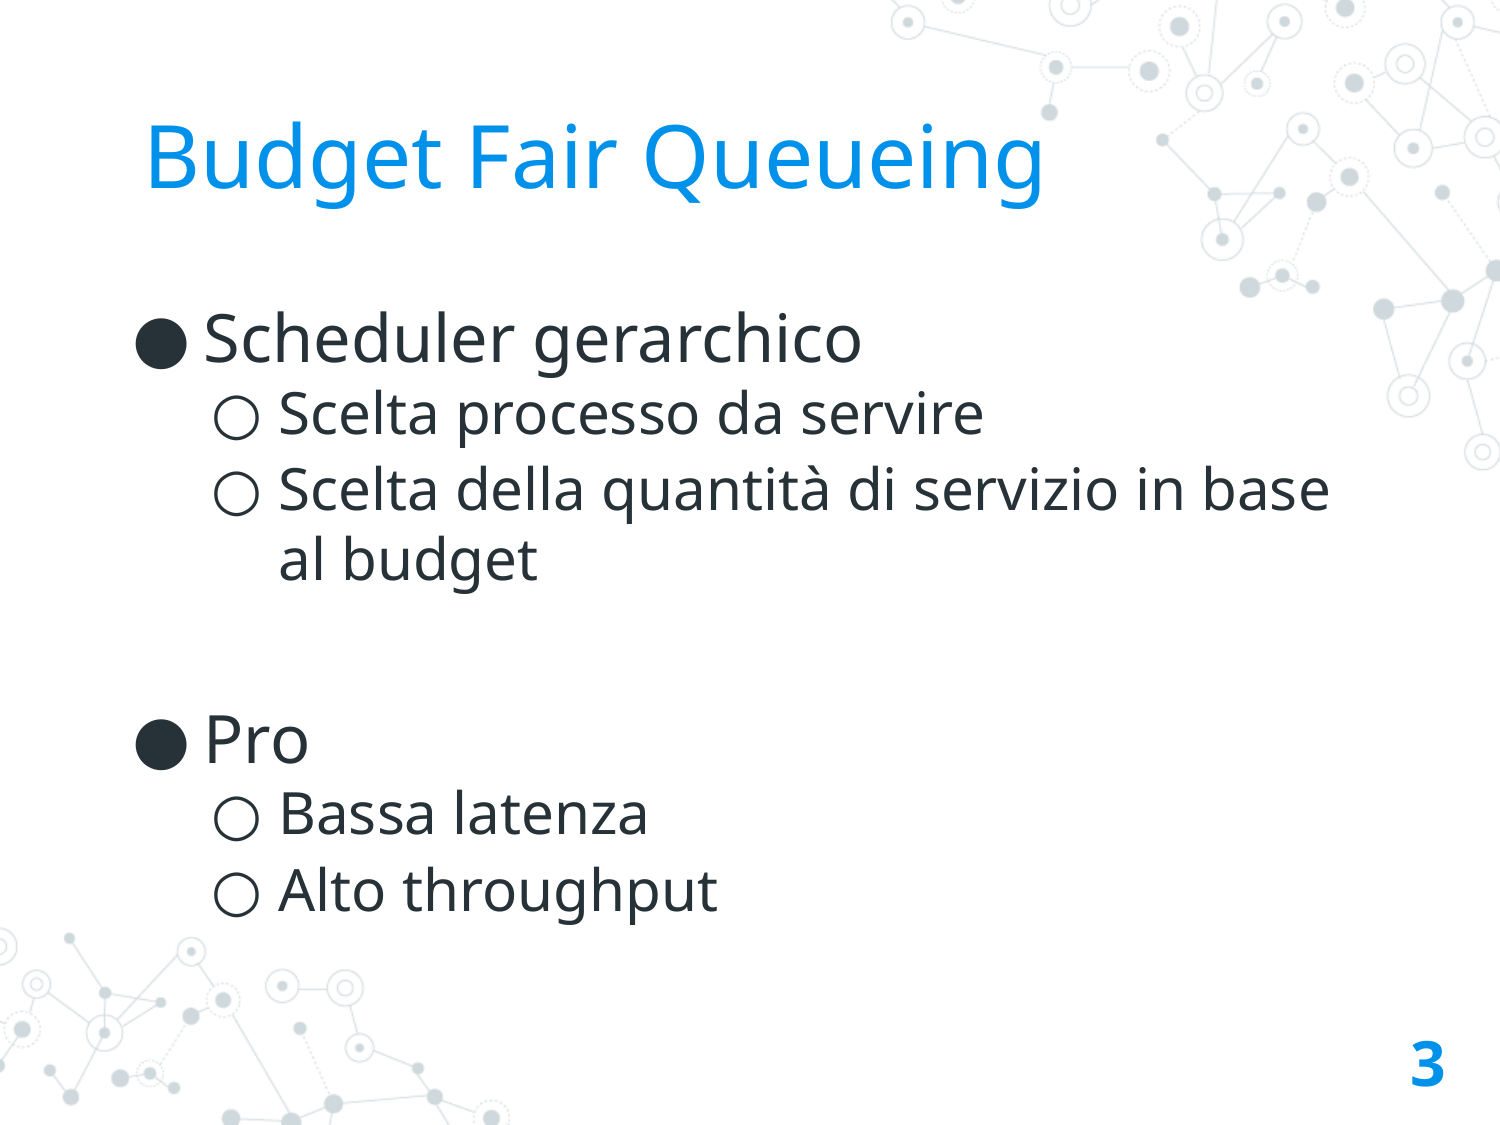

# Budget Fair Queueing
Scheduler gerarchico
Scelta processo da servire
Scelta della quantità di servizio in base al budget
Pro
Bassa latenza
Alto throughput